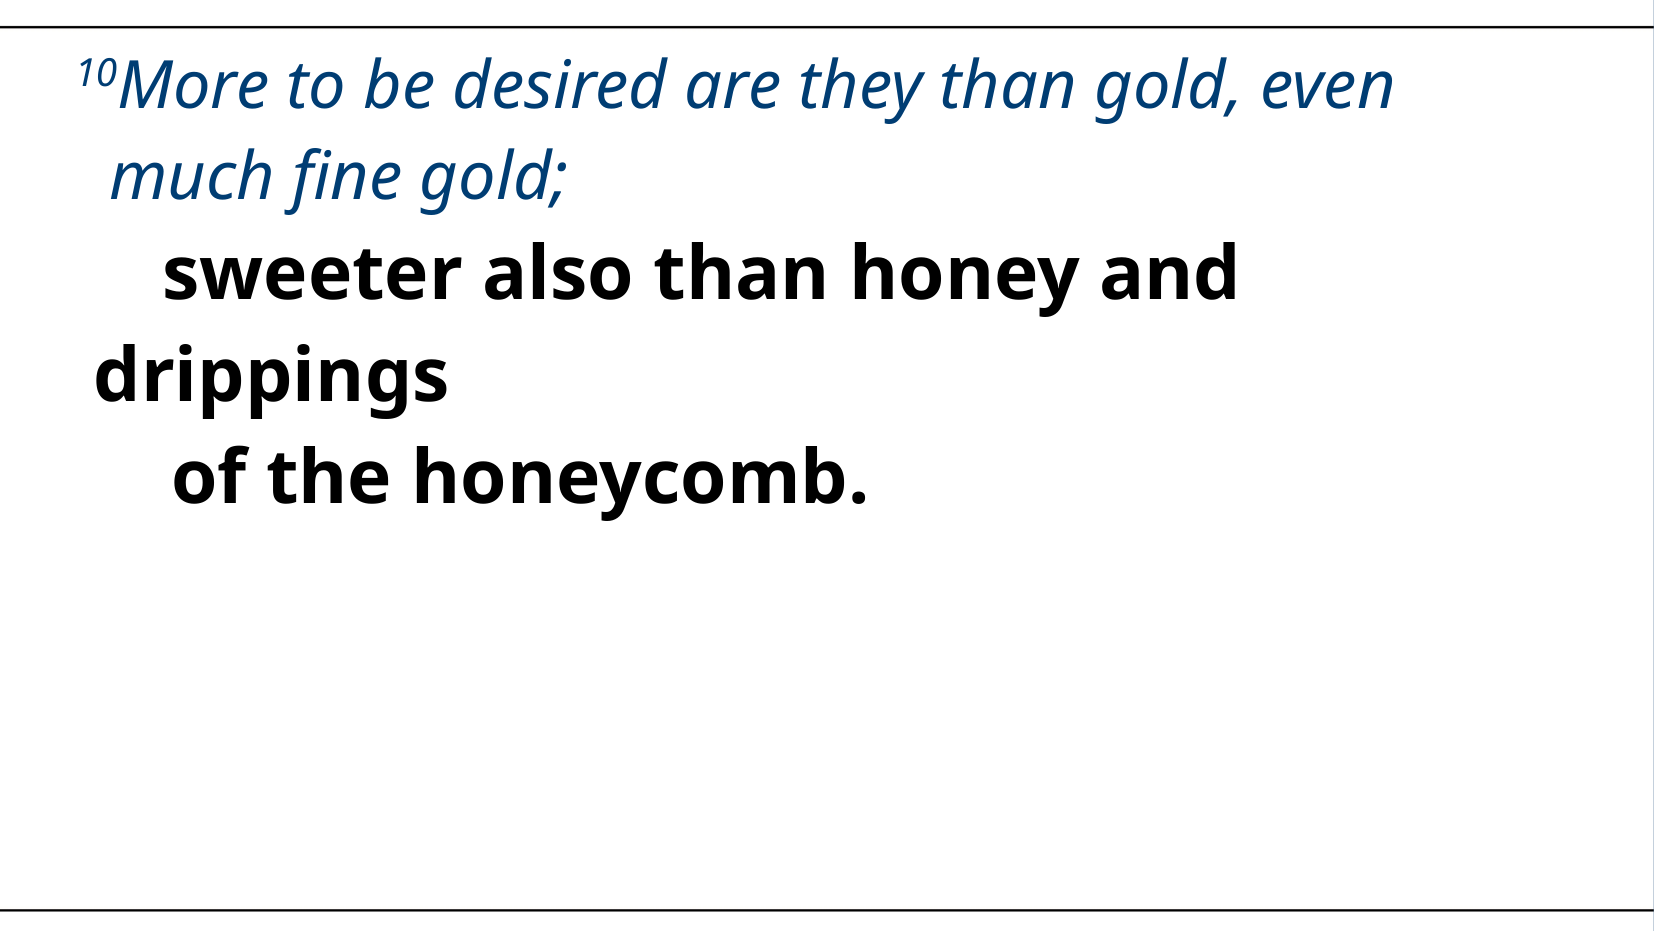

10More to be desired are they than gold, even
 much fine gold;
 sweeter also than honey and drippings
 of the honeycomb.